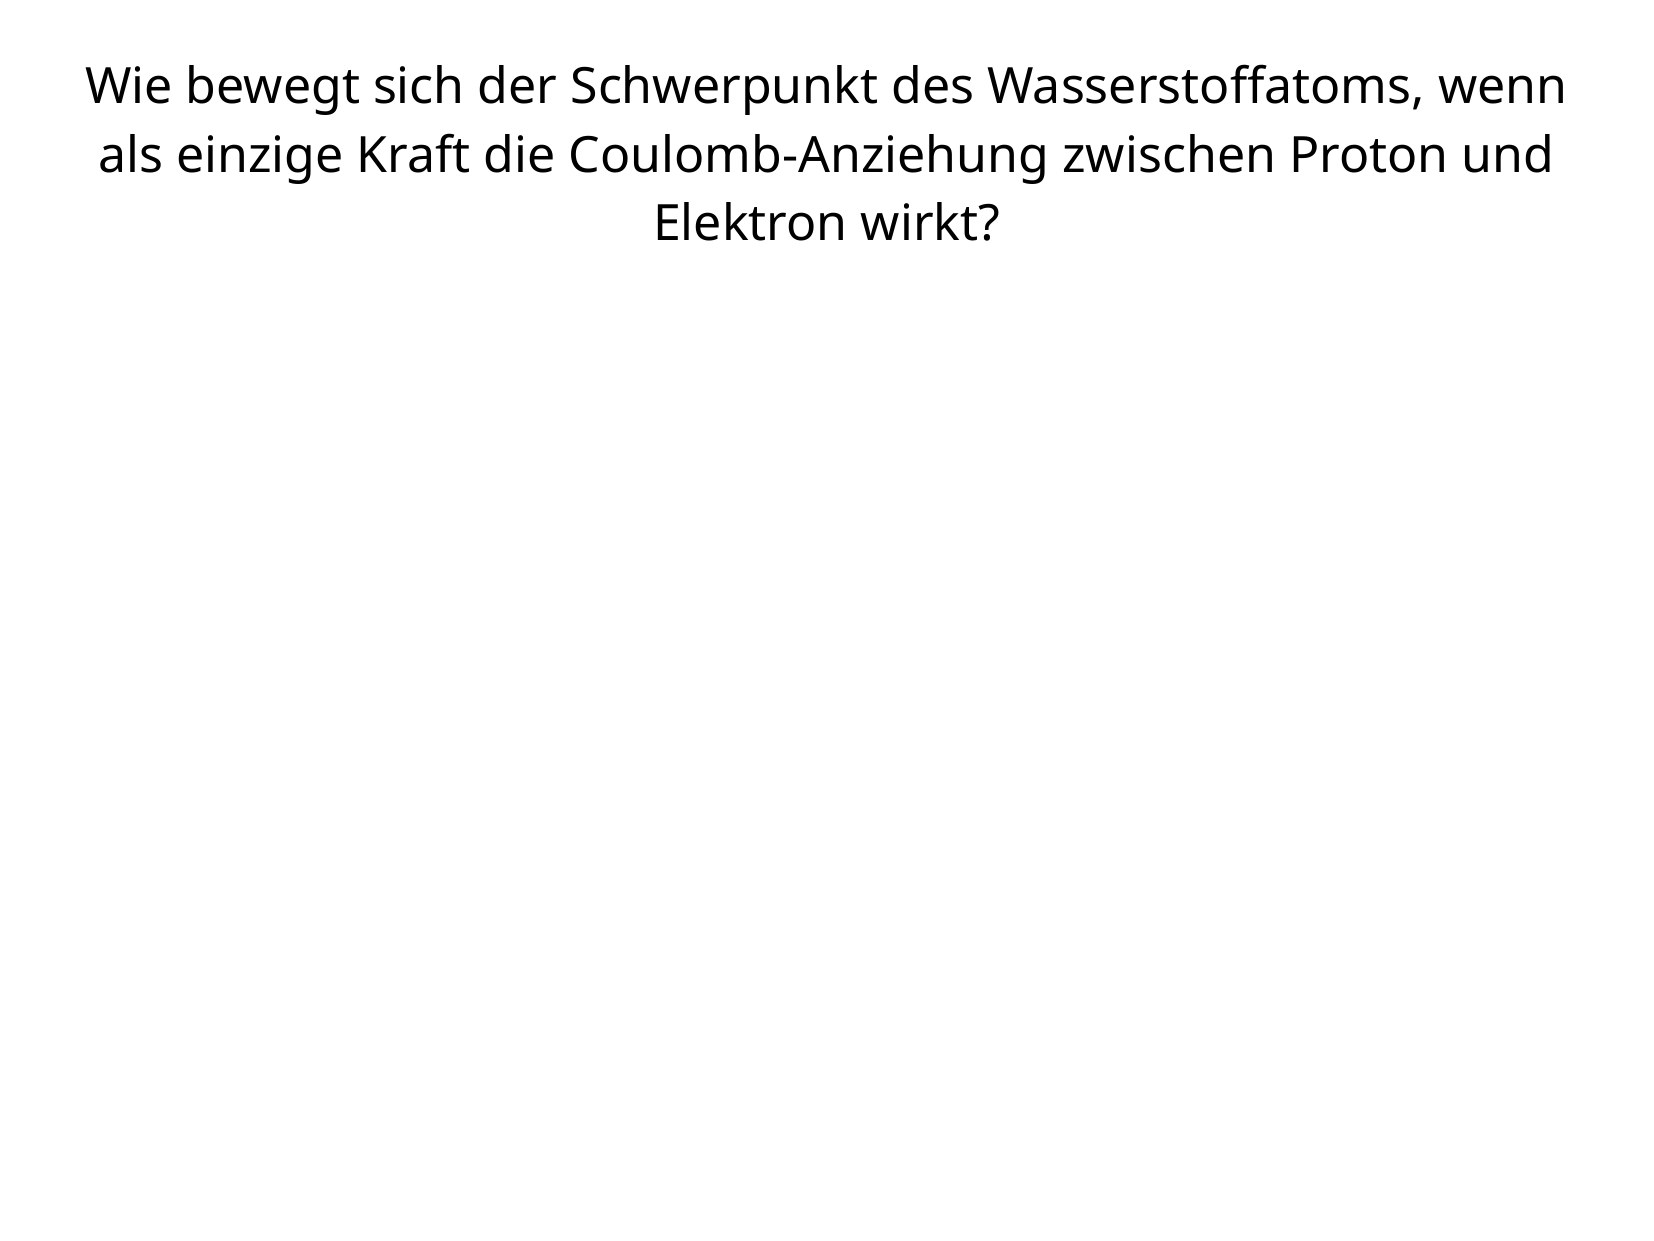

# Wie bewegt sich der Schwerpunkt des Wasserstoffatoms, wenn als einzige Kraft die Coulomb-Anziehung zwischen Proton und Elektron wirkt?